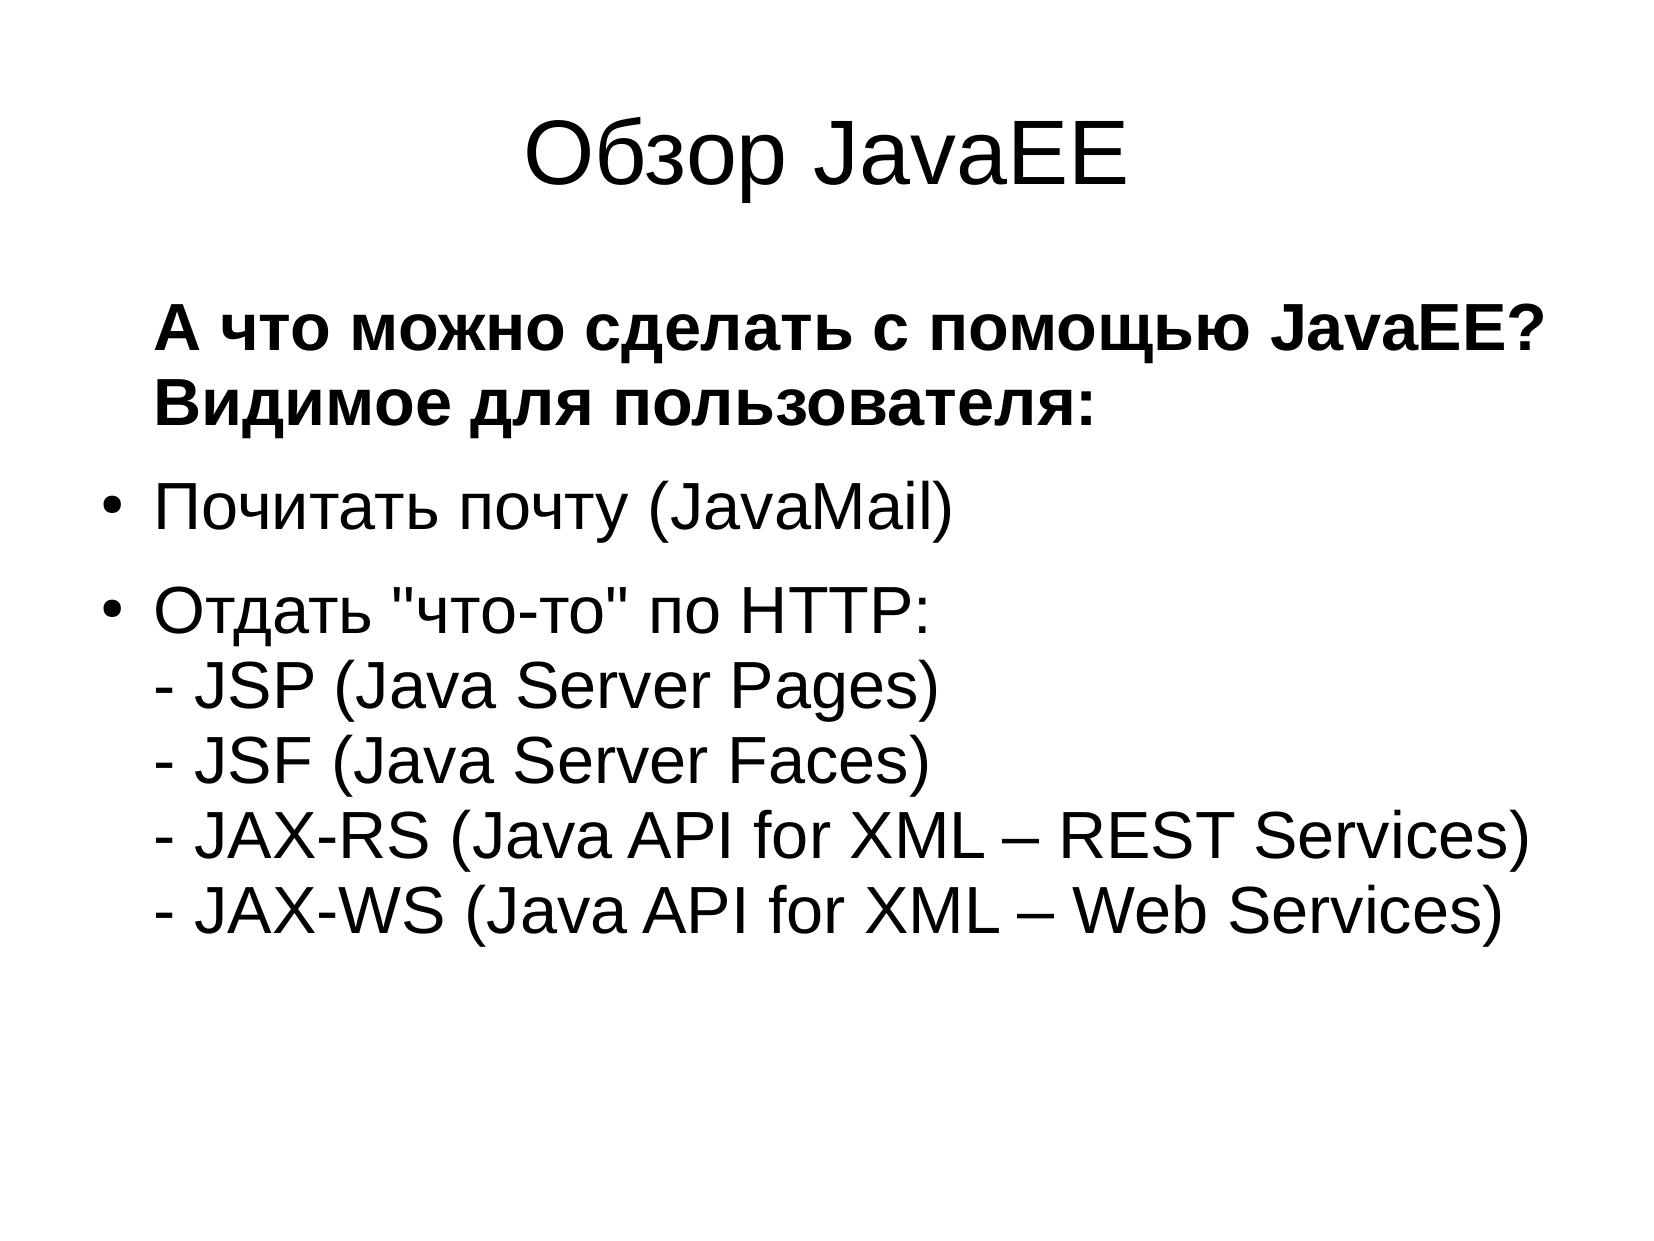

# Обзор JavaEE
А что можно сделать с помощью JavaEE?
Видимое для пользователя:
Почитать почту (JavaMail)
Отдать "что-то" по HTTP:
- JSP (Java Server Pages)
- JSF (Java Server Faces)
- JAX-RS (Java API for XML – REST Services)
- JAX-WS (Java API for XML – Web Services)